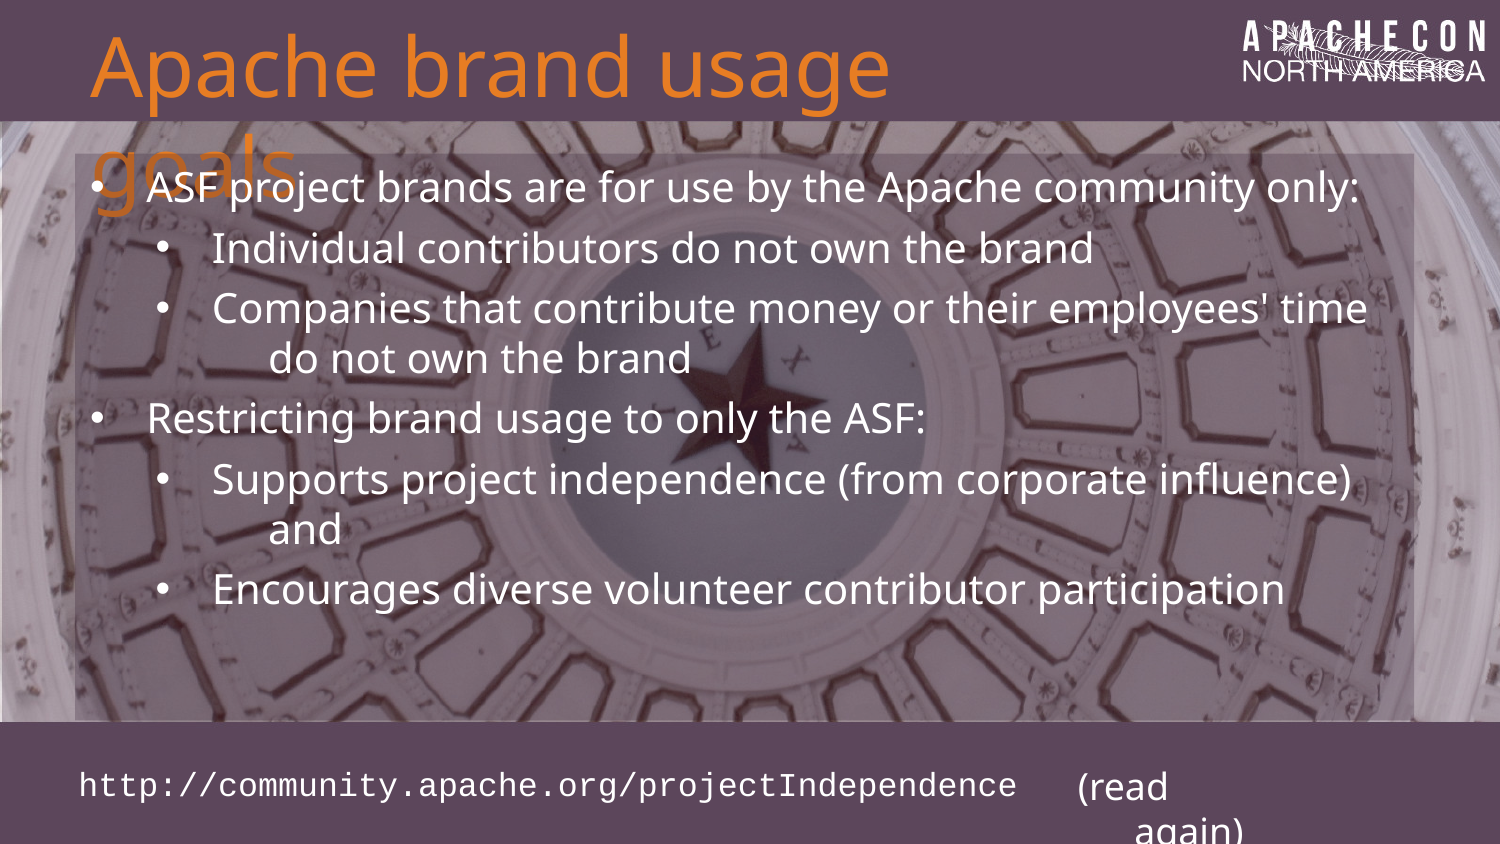

Apache brand usage goals
ASF project brands are for use by the Apache community only:
Individual contributors do not own the brand
Companies that contribute money or their employees' time do not own the brand
Restricting brand usage to only the ASF:
Supports project independence (from corporate influence) and
Encourages diverse volunteer contributor participation
http://community.apache.org/projectIndependence
(read again)